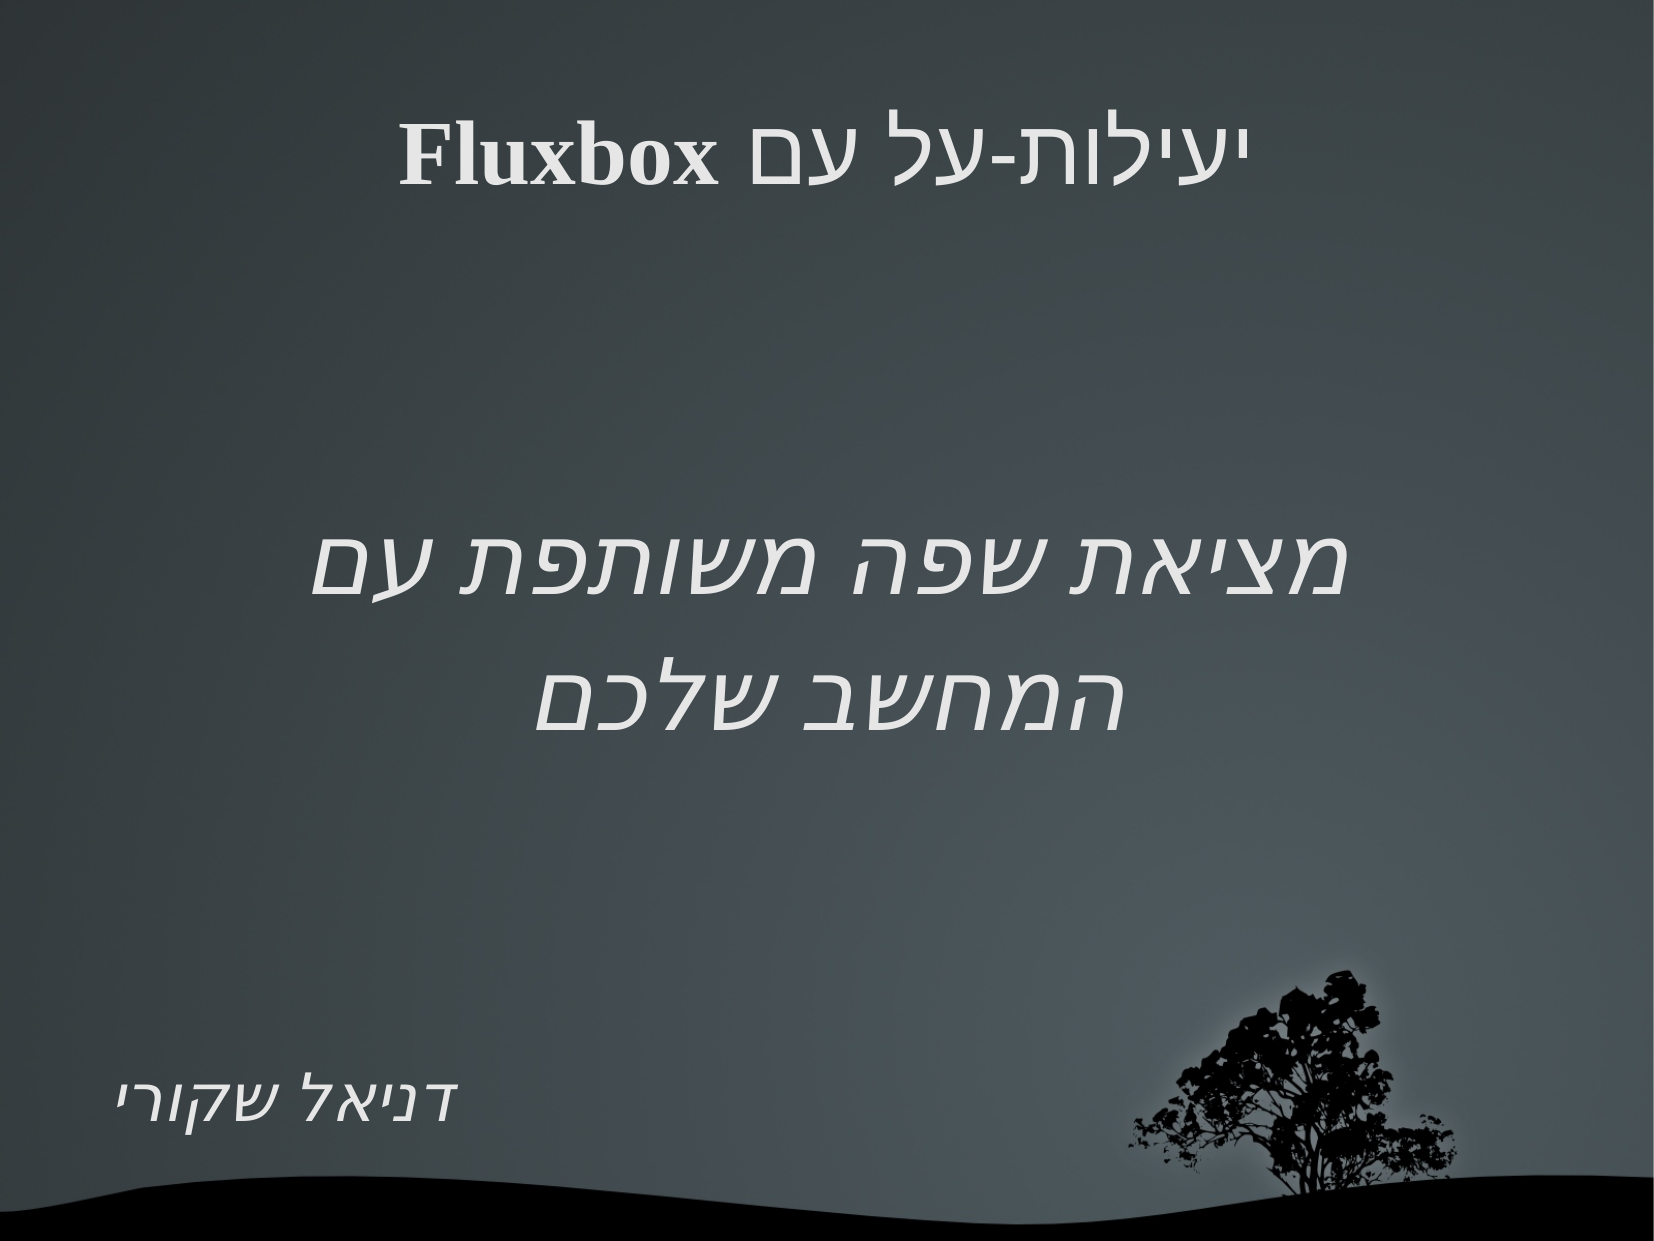

# יעילות-על עם Fluxbox
מציאת שפה משותפת עם המחשב שלכם
דניאל שקורי